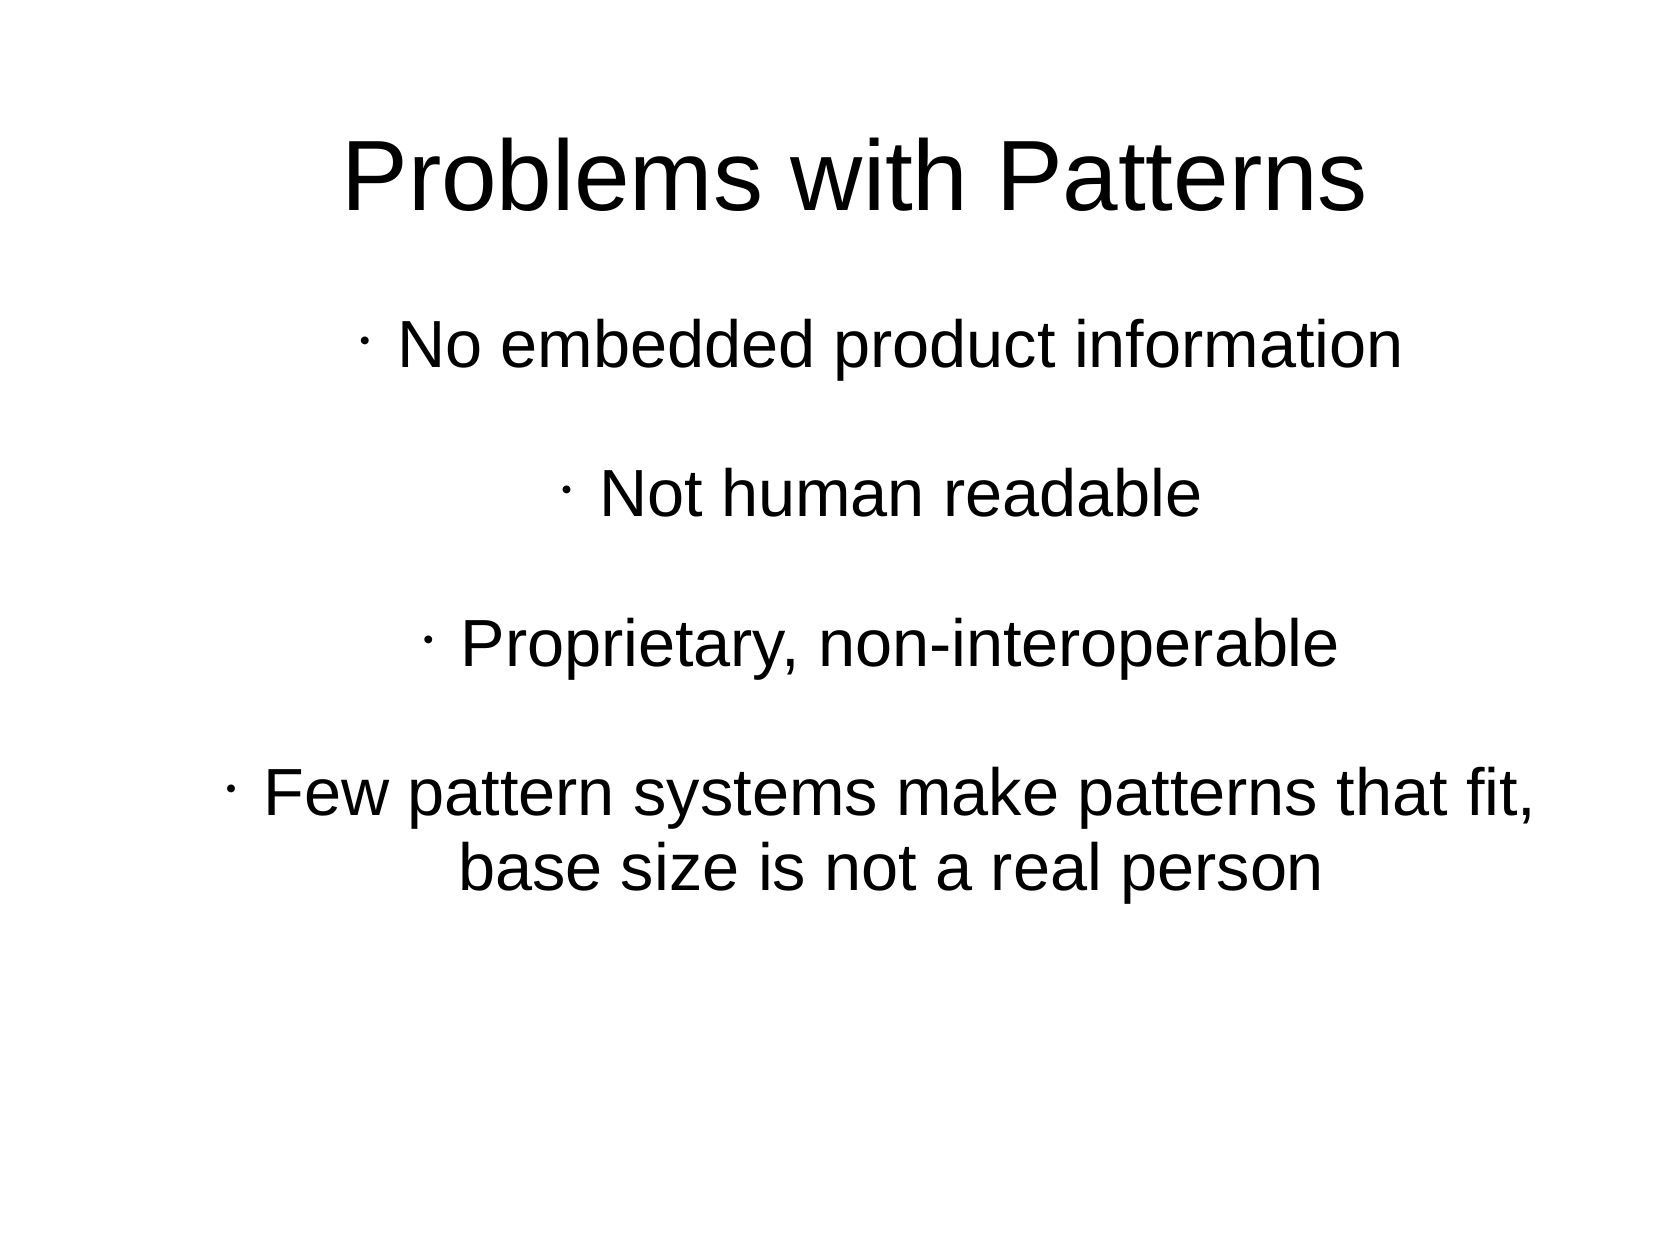

# Problems with Patterns
No embedded product information
Not human readable
Proprietary, non-interoperable
Few pattern systems make patterns that fit,
base size is not a real person